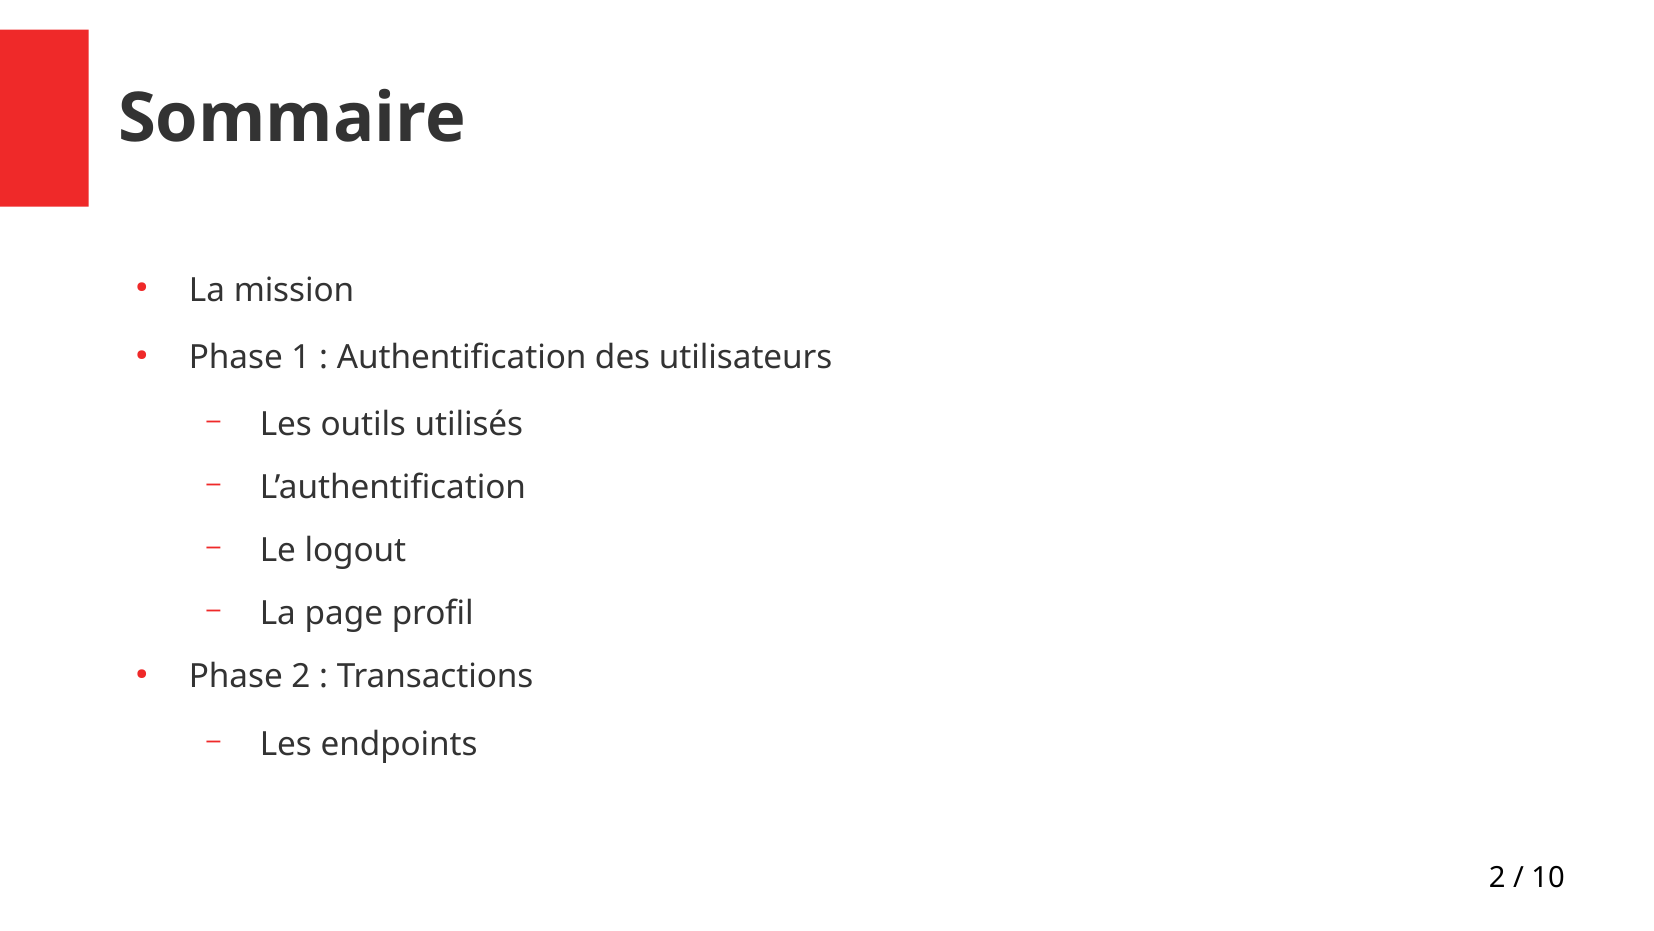

# Sommaire
La mission
Phase 1 : Authentification des utilisateurs
Les outils utilisés
L’authentification
Le logout
La page profil
Phase 2 : Transactions
Les endpoints
2